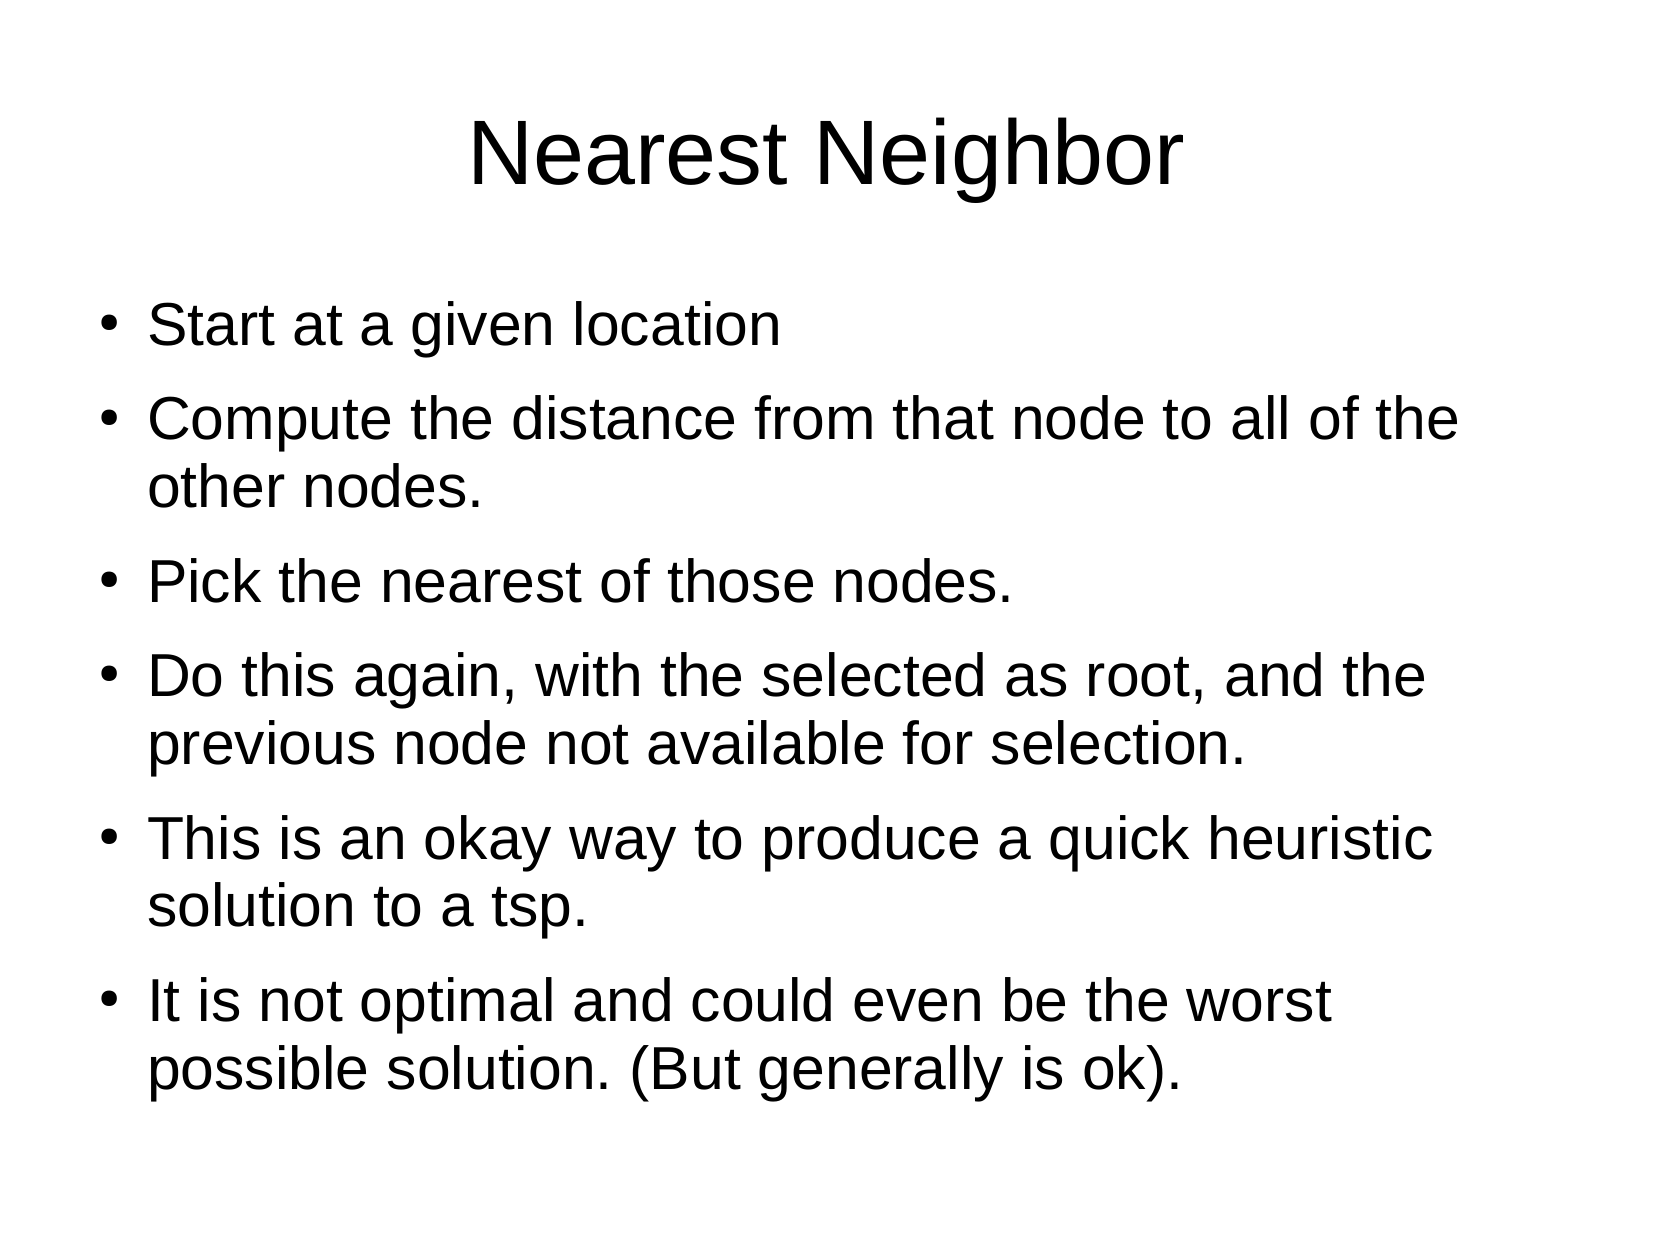

# Nearest Neighbor
Start at a given location
Compute the distance from that node to all of the other nodes.
Pick the nearest of those nodes.
Do this again, with the selected as root, and the previous node not available for selection.
This is an okay way to produce a quick heuristic solution to a tsp.
It is not optimal and could even be the worst possible solution. (But generally is ok).